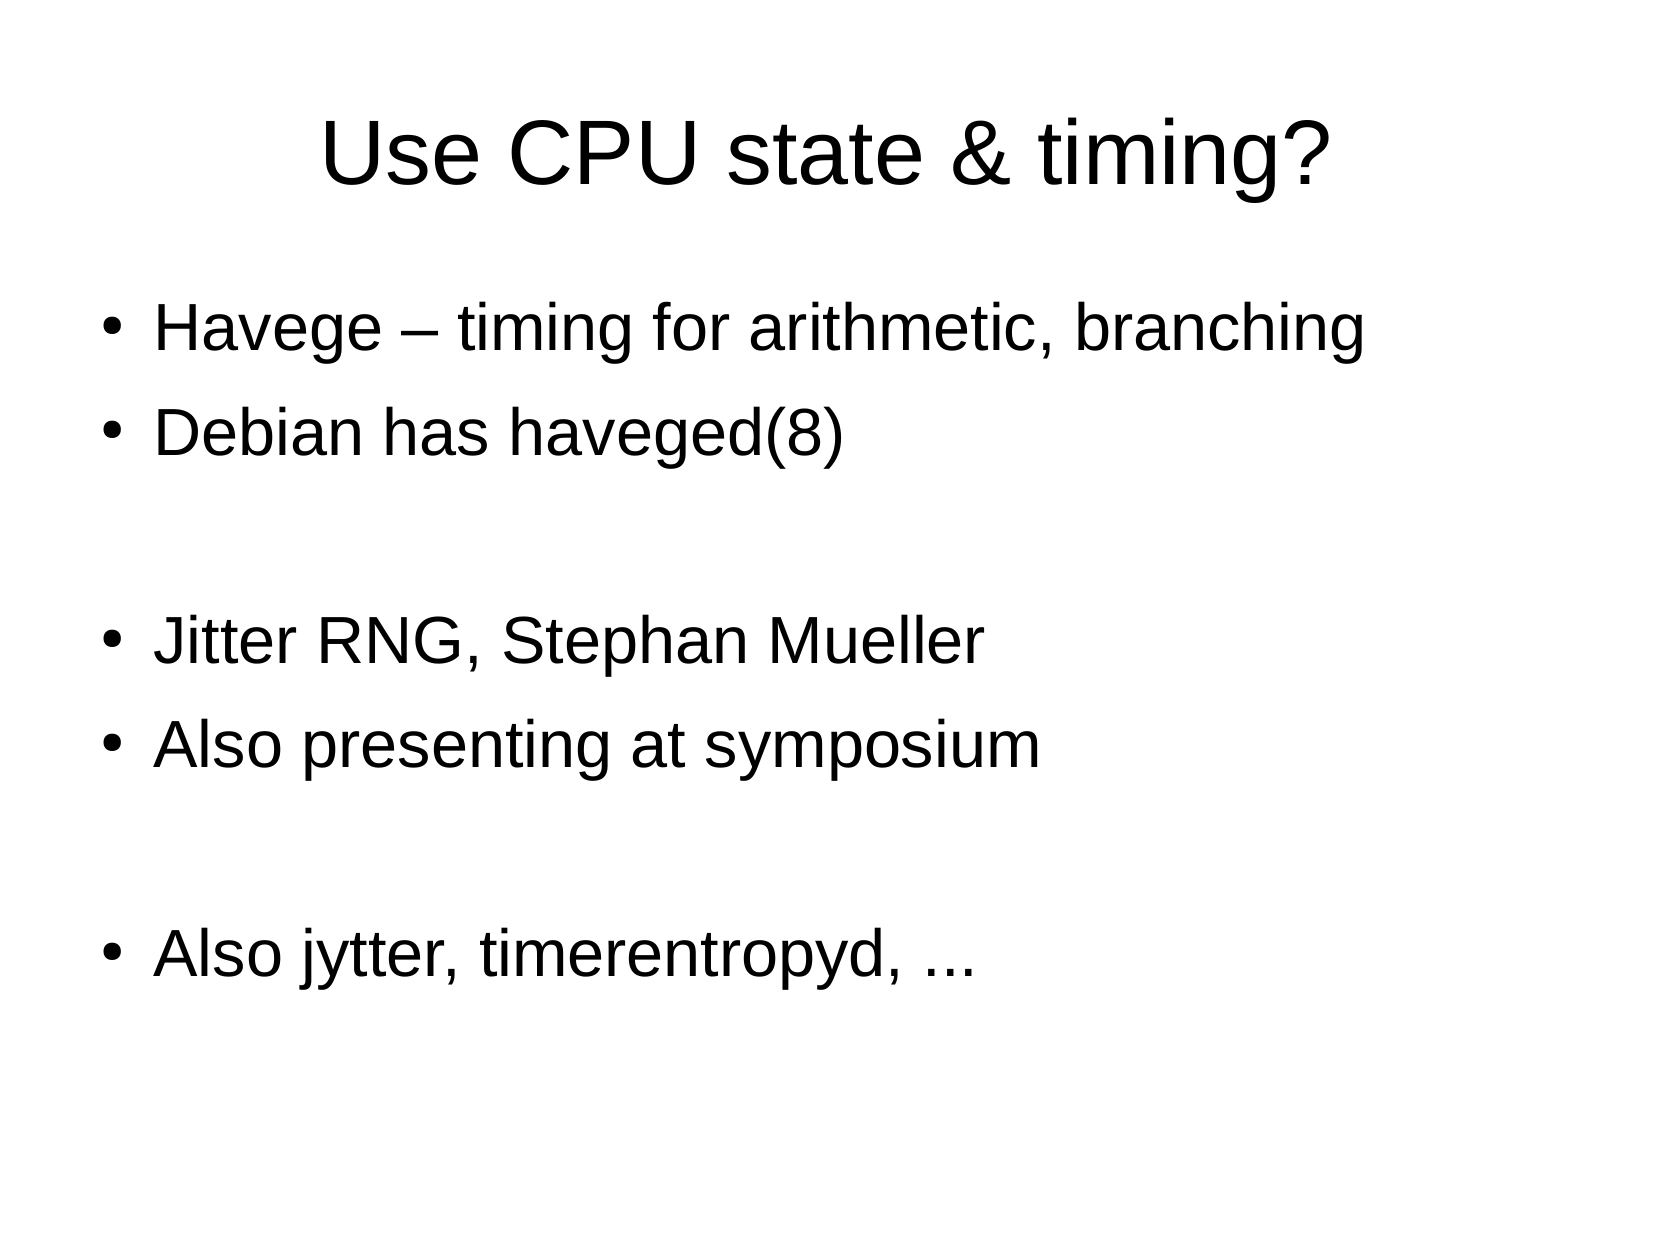

# Use CPU state & timing?
Havege – timing for arithmetic, branching
Debian has haveged(8)
Jitter RNG, Stephan Mueller
Also presenting at symposium
Also jytter, timerentropyd, ...